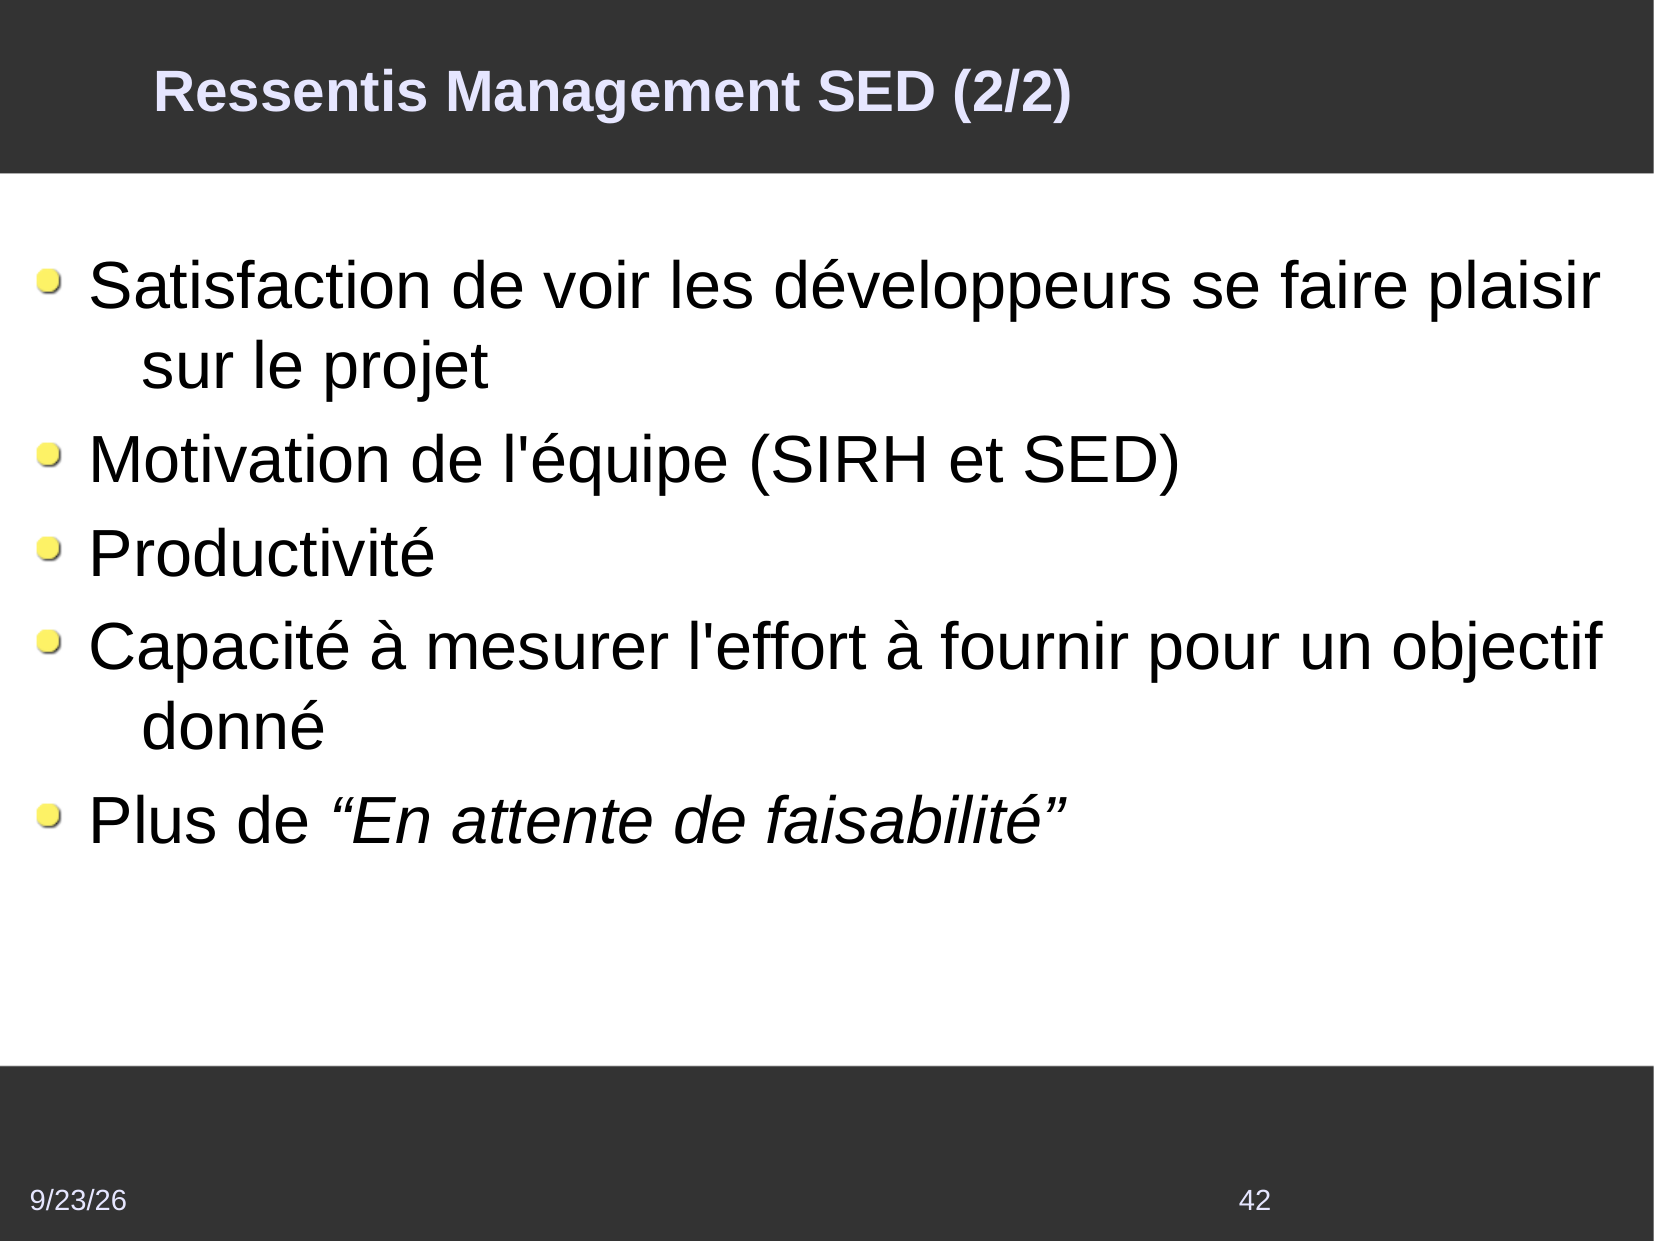

# Ressentis Management SED (2/2)
Satisfaction de voir les développeurs se faire plaisir sur le projet
Motivation de l'équipe (SIRH et SED)
Productivité
Capacité à mesurer l'effort à fournir pour un objectif donné
Plus de “En attente de faisabilité”